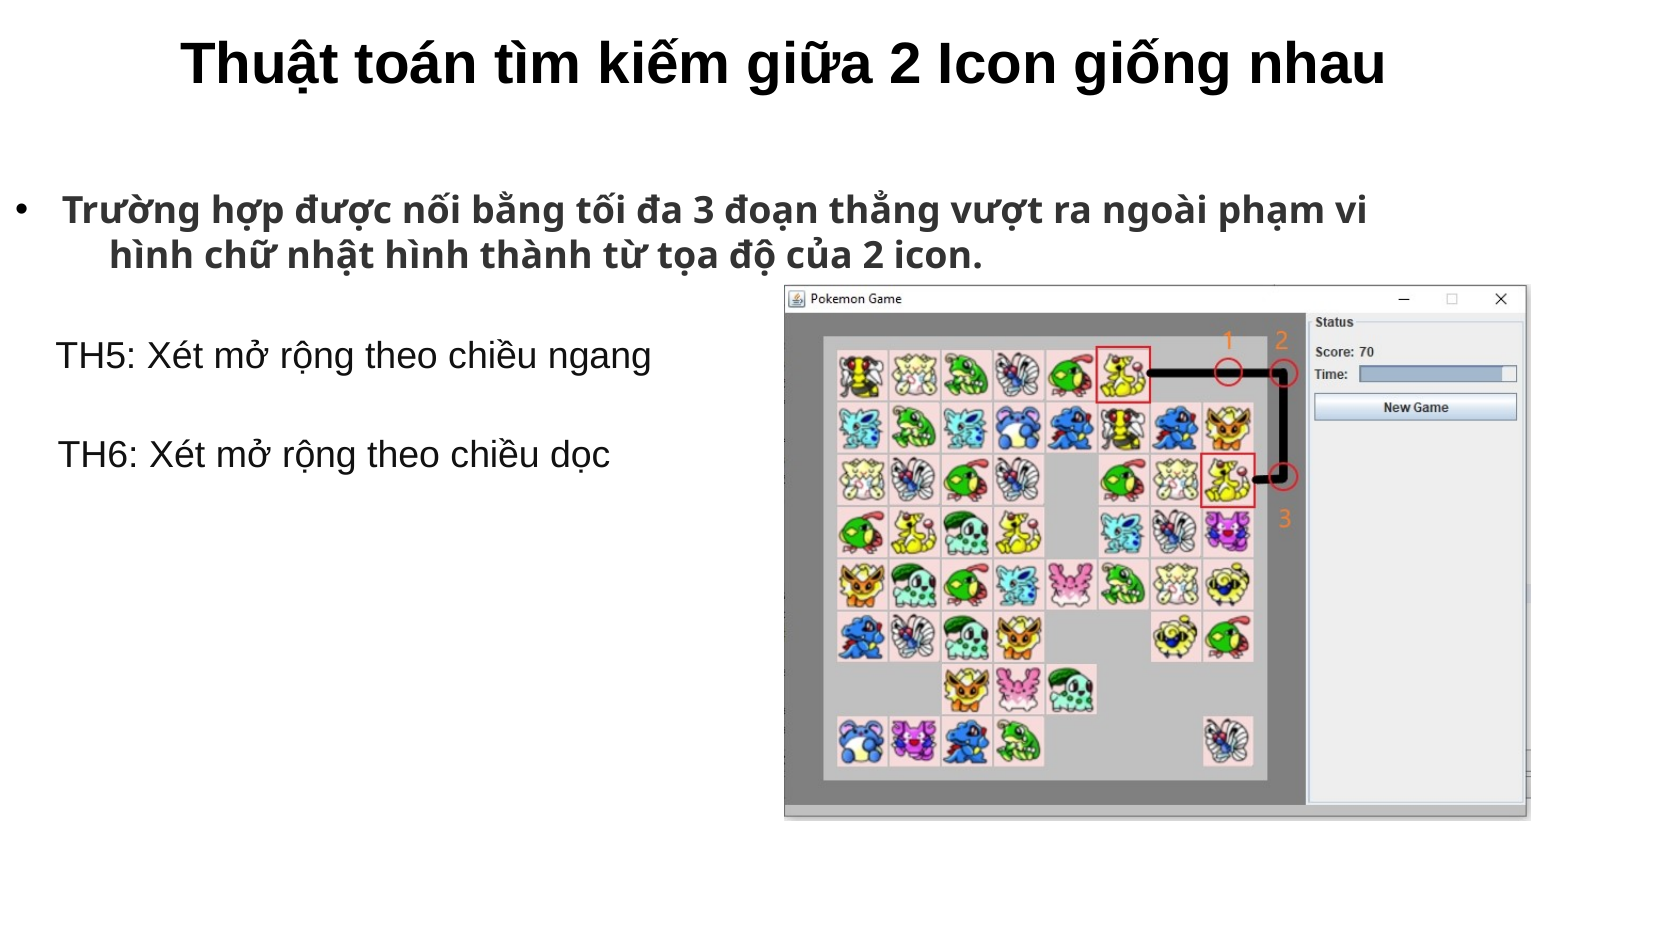

Thuật toán tìm kiếm giữa 2 Icon giống nhau
Trường hợp được nối bằng tối đa 3 đoạn thẳng vượt ra ngoài phạm vi hình chữ nhật hình thành từ tọa độ của 2 icon.
TH5: Xét mở rộng theo chiều ngang
TH6: Xét mở rộng theo chiều dọc